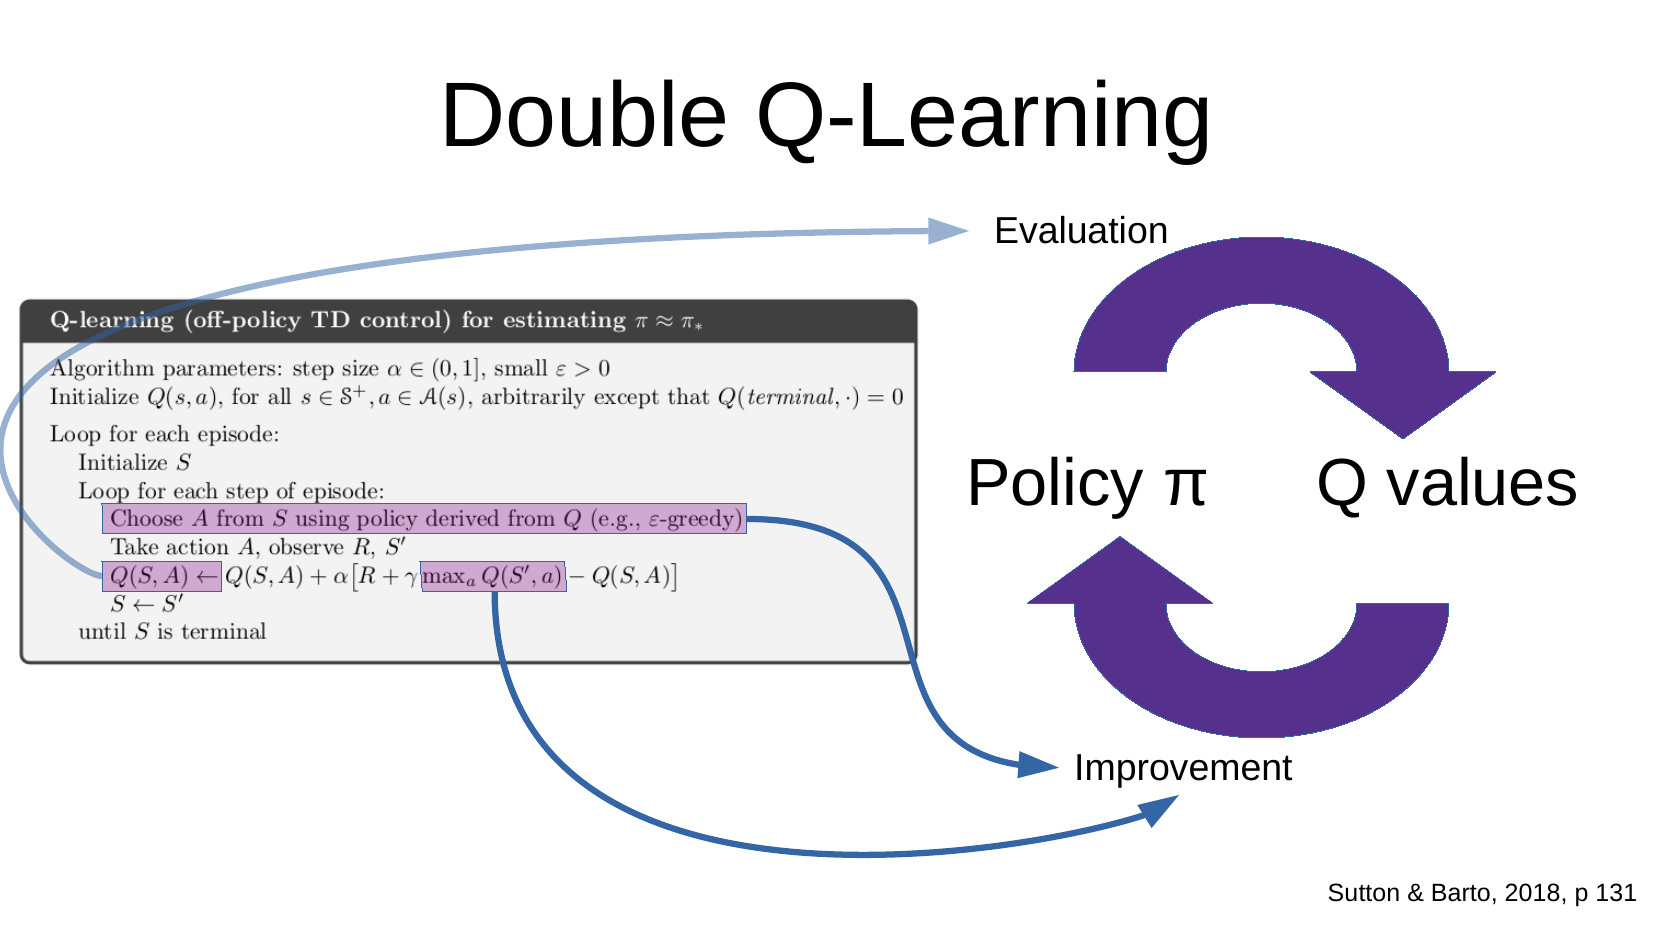

Double Q-Learning
Evaluation
Policy π
# Q values
Improvement
Sutton & Barto, 2018, p 131